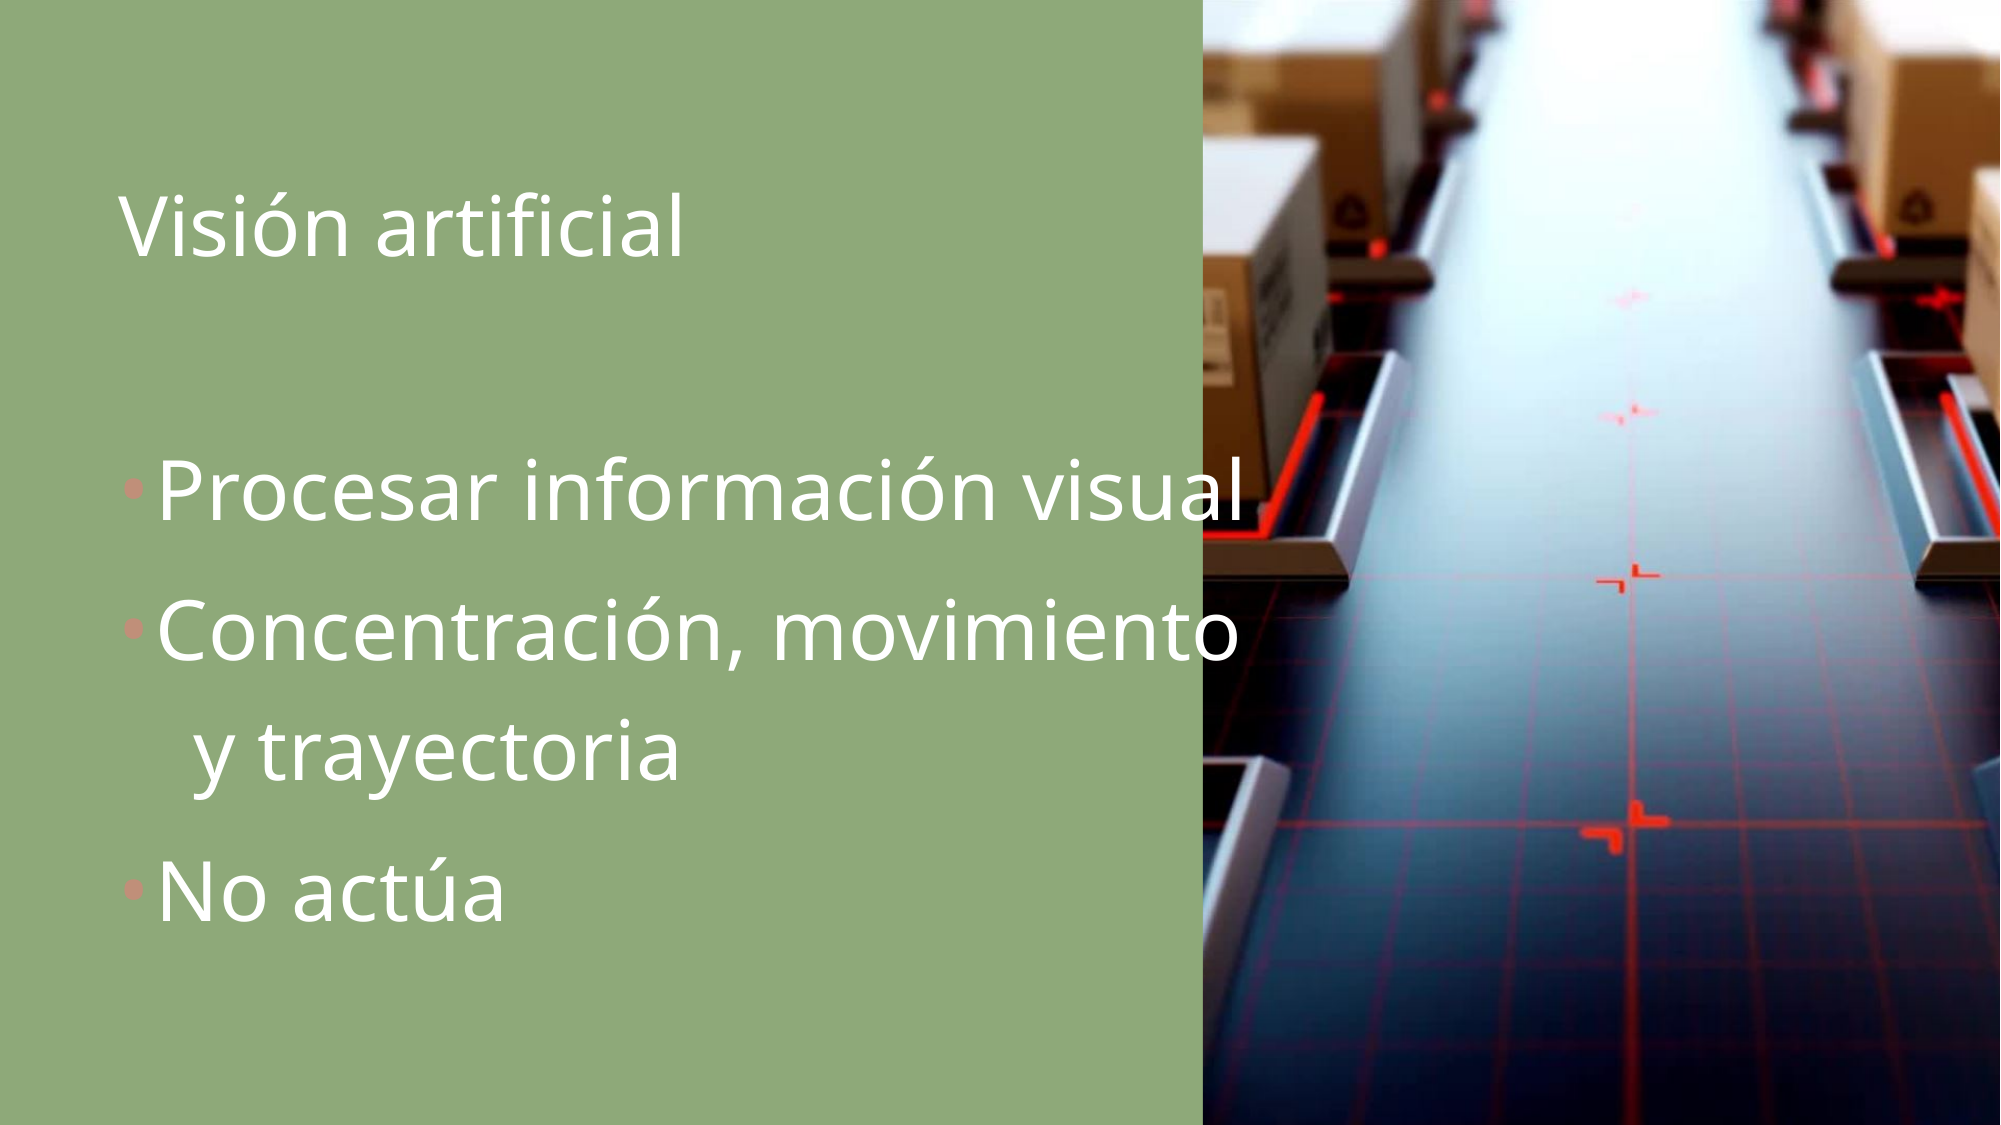

# Visión artificial
Procesar información visual
Concentración, movimiento y trayectoria
No actúa